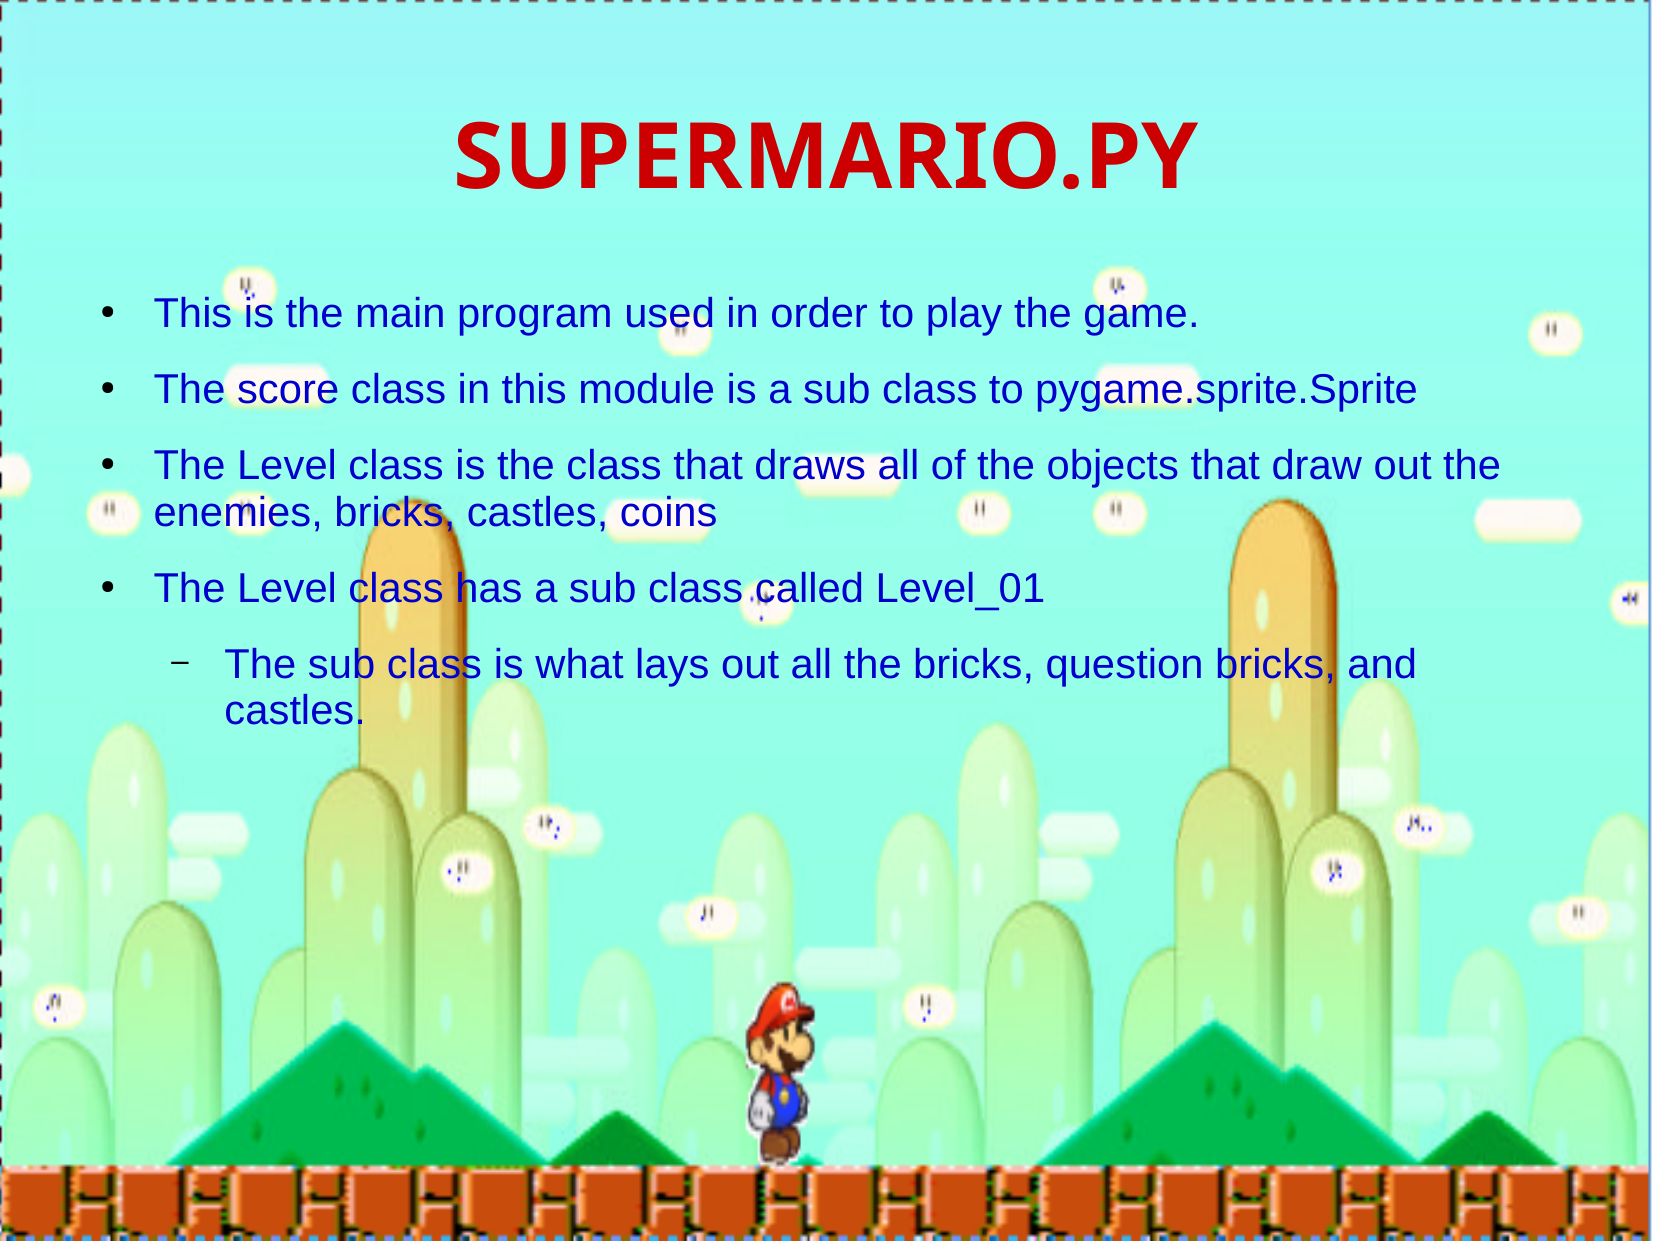

# SUPERMARIO.PY
This is the main program used in order to play the game.
The score class in this module is a sub class to pygame.sprite.Sprite
The Level class is the class that draws all of the objects that draw out the enemies, bricks, castles, coins
The Level class has a sub class called Level_01
The sub class is what lays out all the bricks, question bricks, and castles.